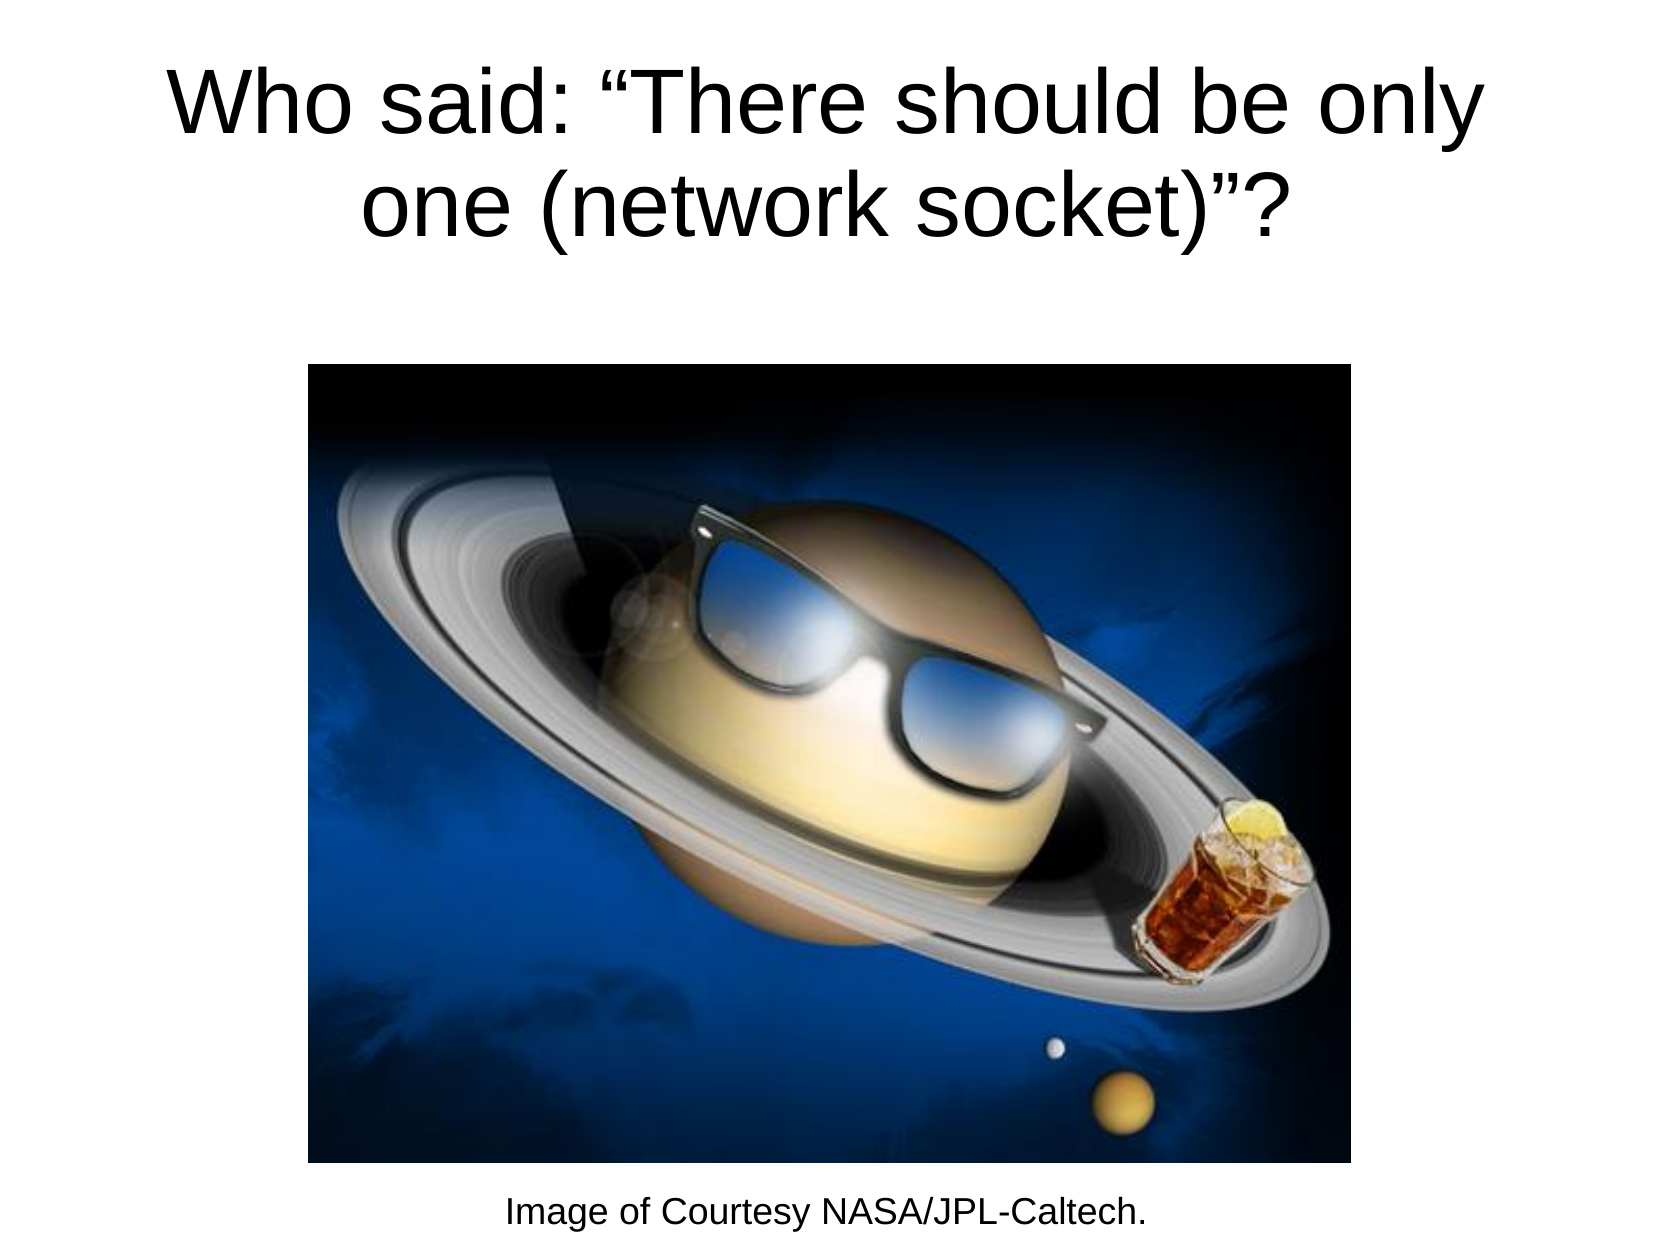

# Who said: “There should be only one (network socket)”?
Image of Courtesy NASA/JPL-Caltech.